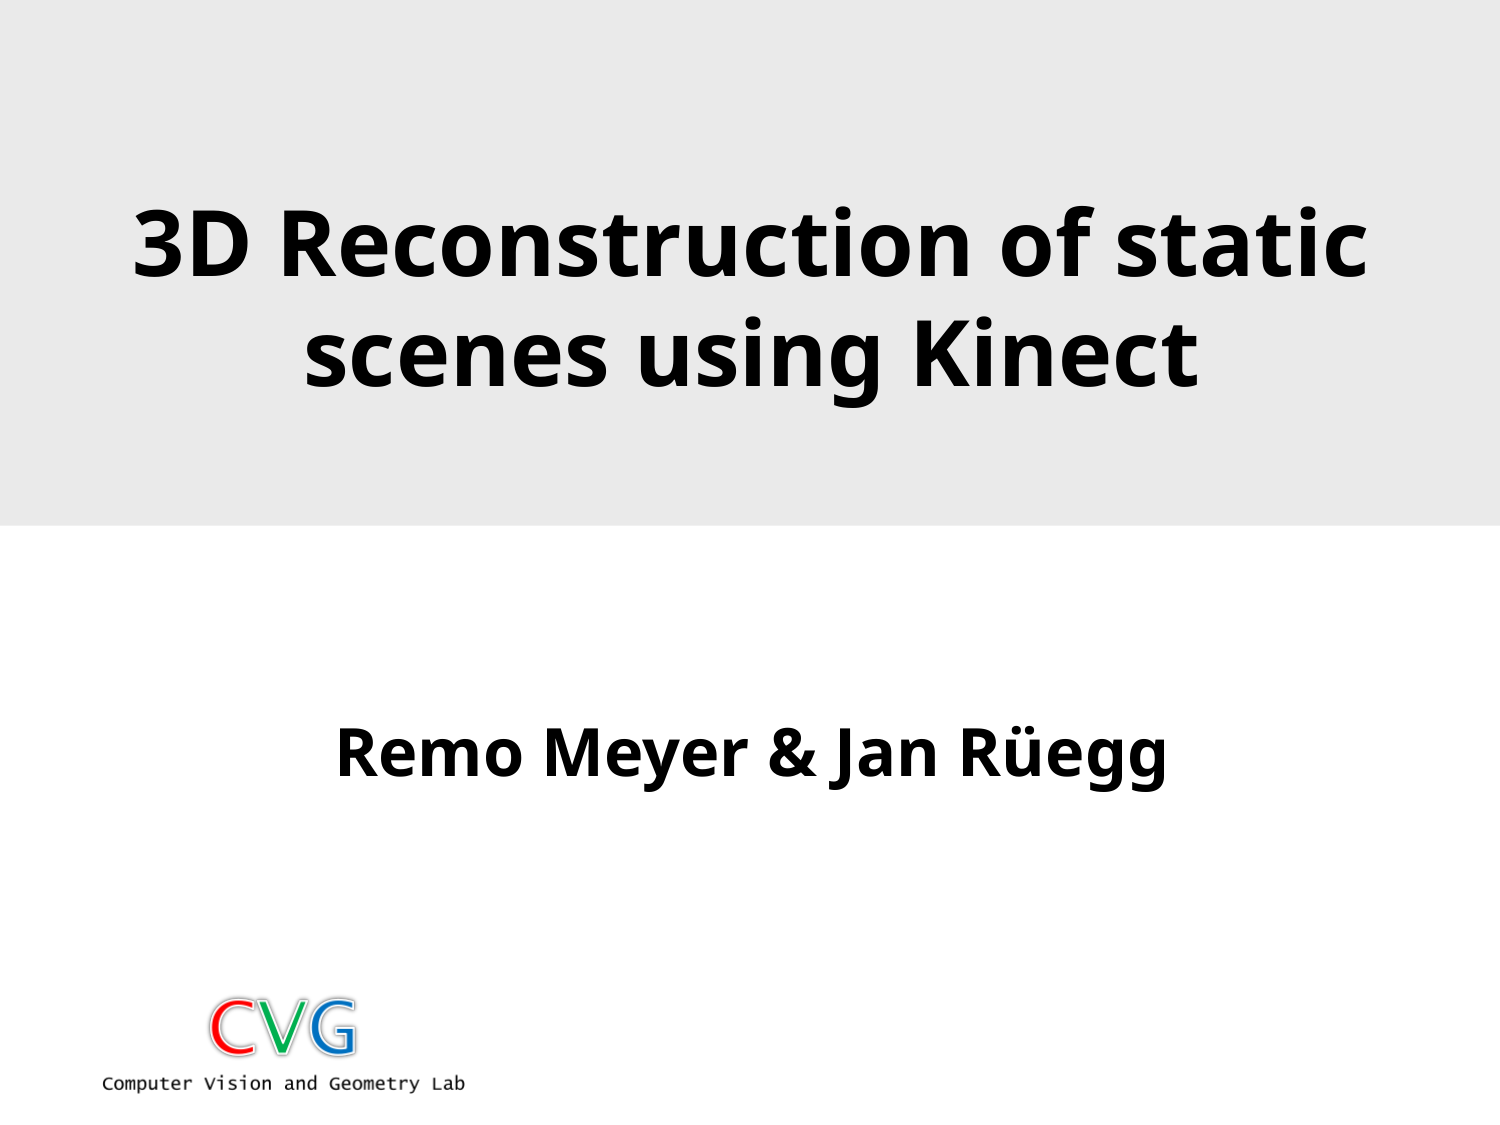

# 3D Reconstruction of static scenes using Kinect
Remo Meyer & Jan Rüegg